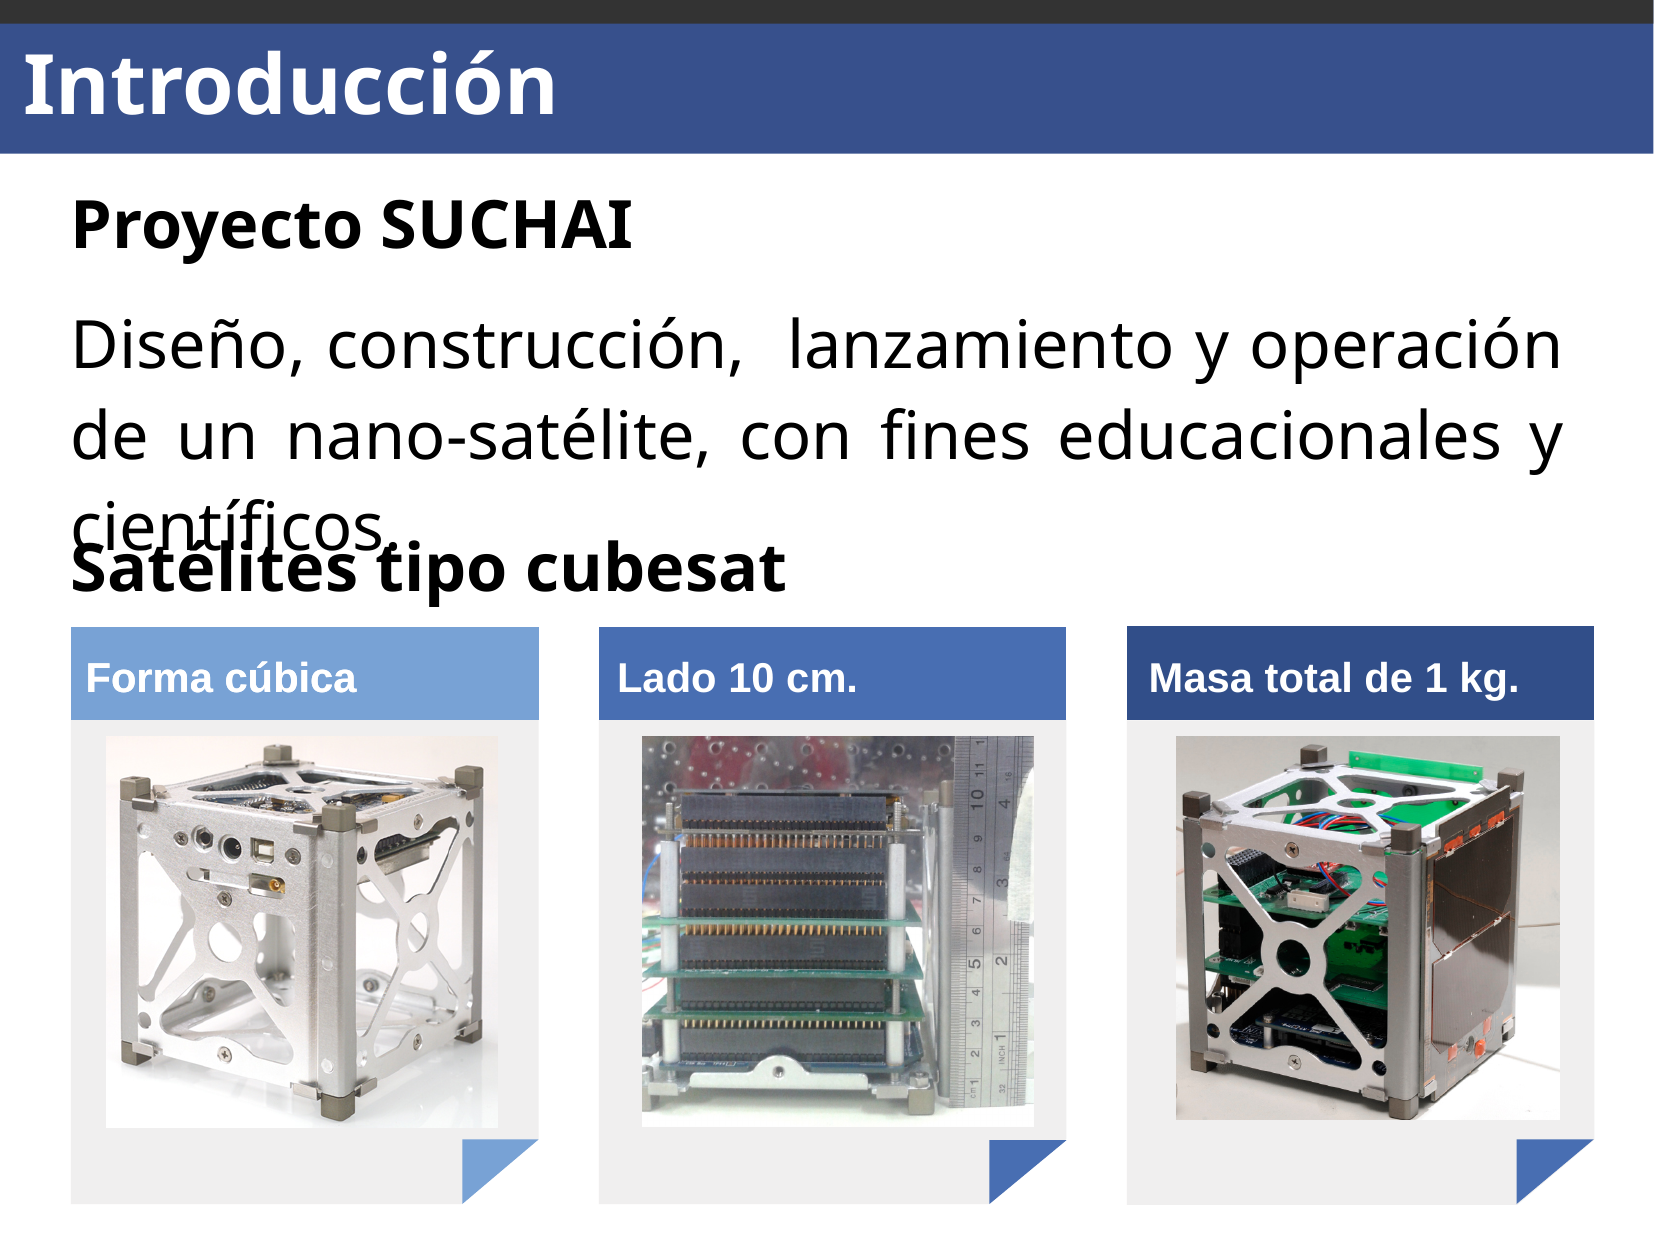

# Introducción
Proyecto SUCHAI
Diseño, construcción, lanzamiento y operación de un nano-satélite, con fines educacionales y científicos.
Satélites tipo cubesat
Forma cúbica
Forma cúbica
Lado 10 cm.
Masa total de 1 kg.